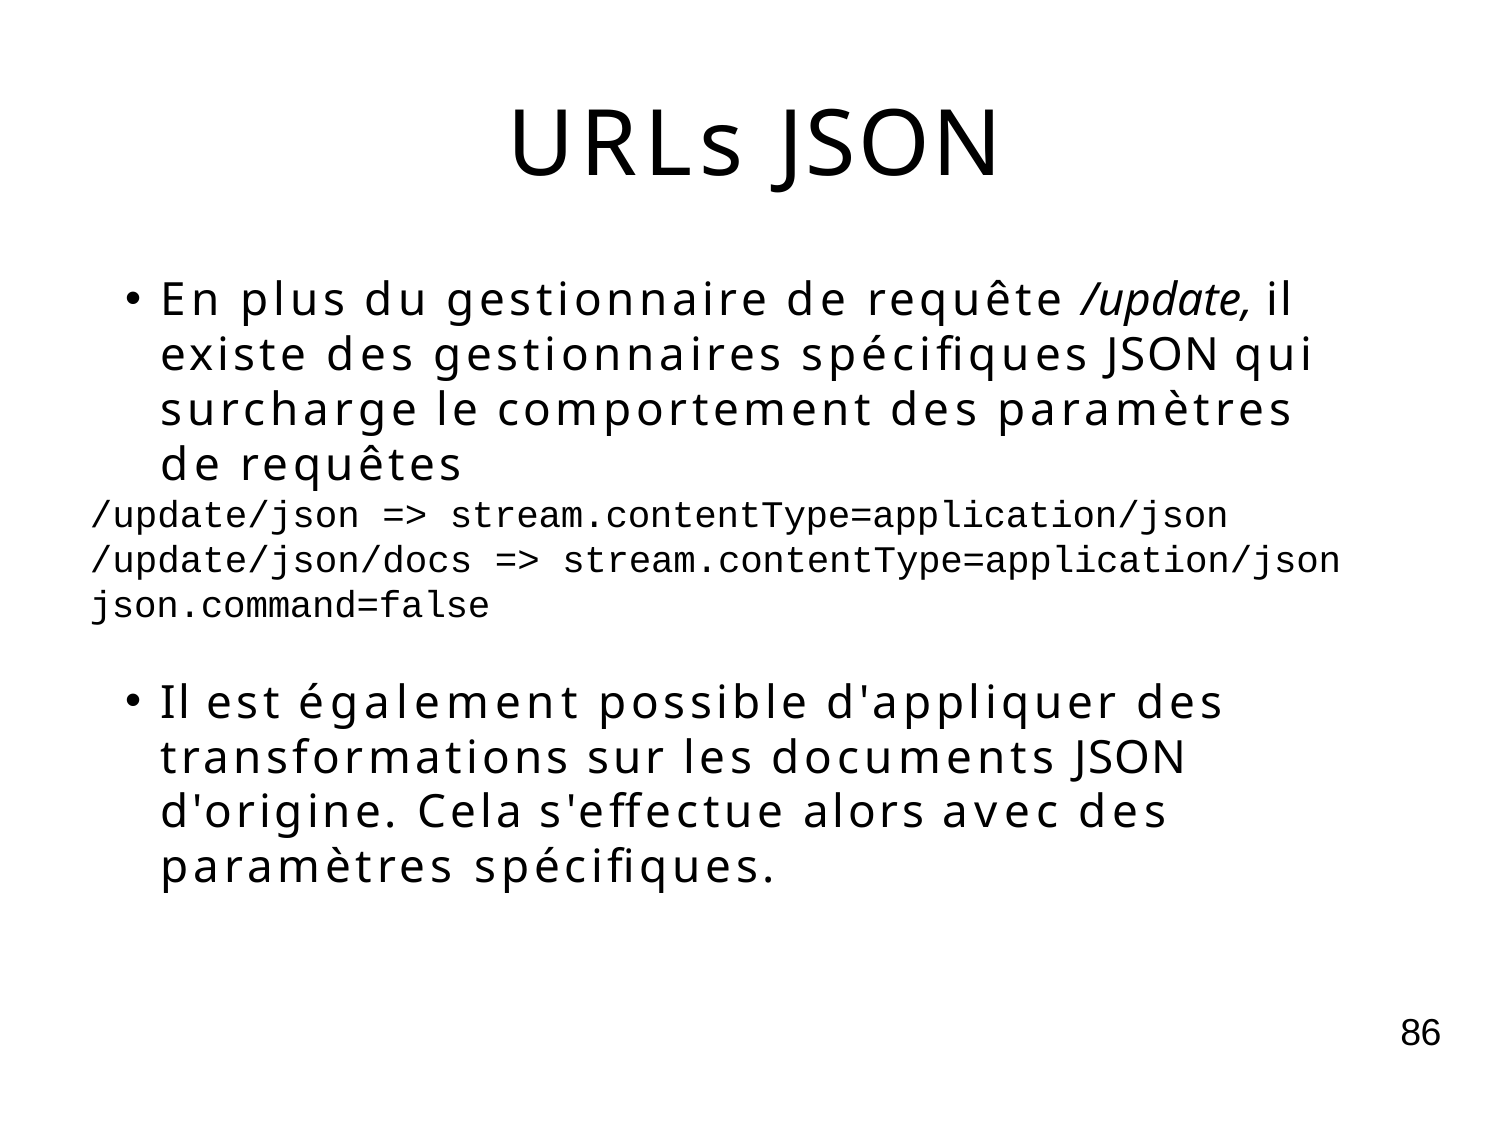

# URLs JSON
En plus du gestionnaire de requête /update, il existe des gestionnaires spécifiques JSON qui surcharge le comportement des paramètres de requêtes
/update/json => stream.contentType=application/json
/update/json/docs => stream.contentType=application/json json.command=false
Il est également possible d'appliquer des transformations sur les documents JSON d'origine. Cela s'effectue alors avec des paramètres spécifiques.
86